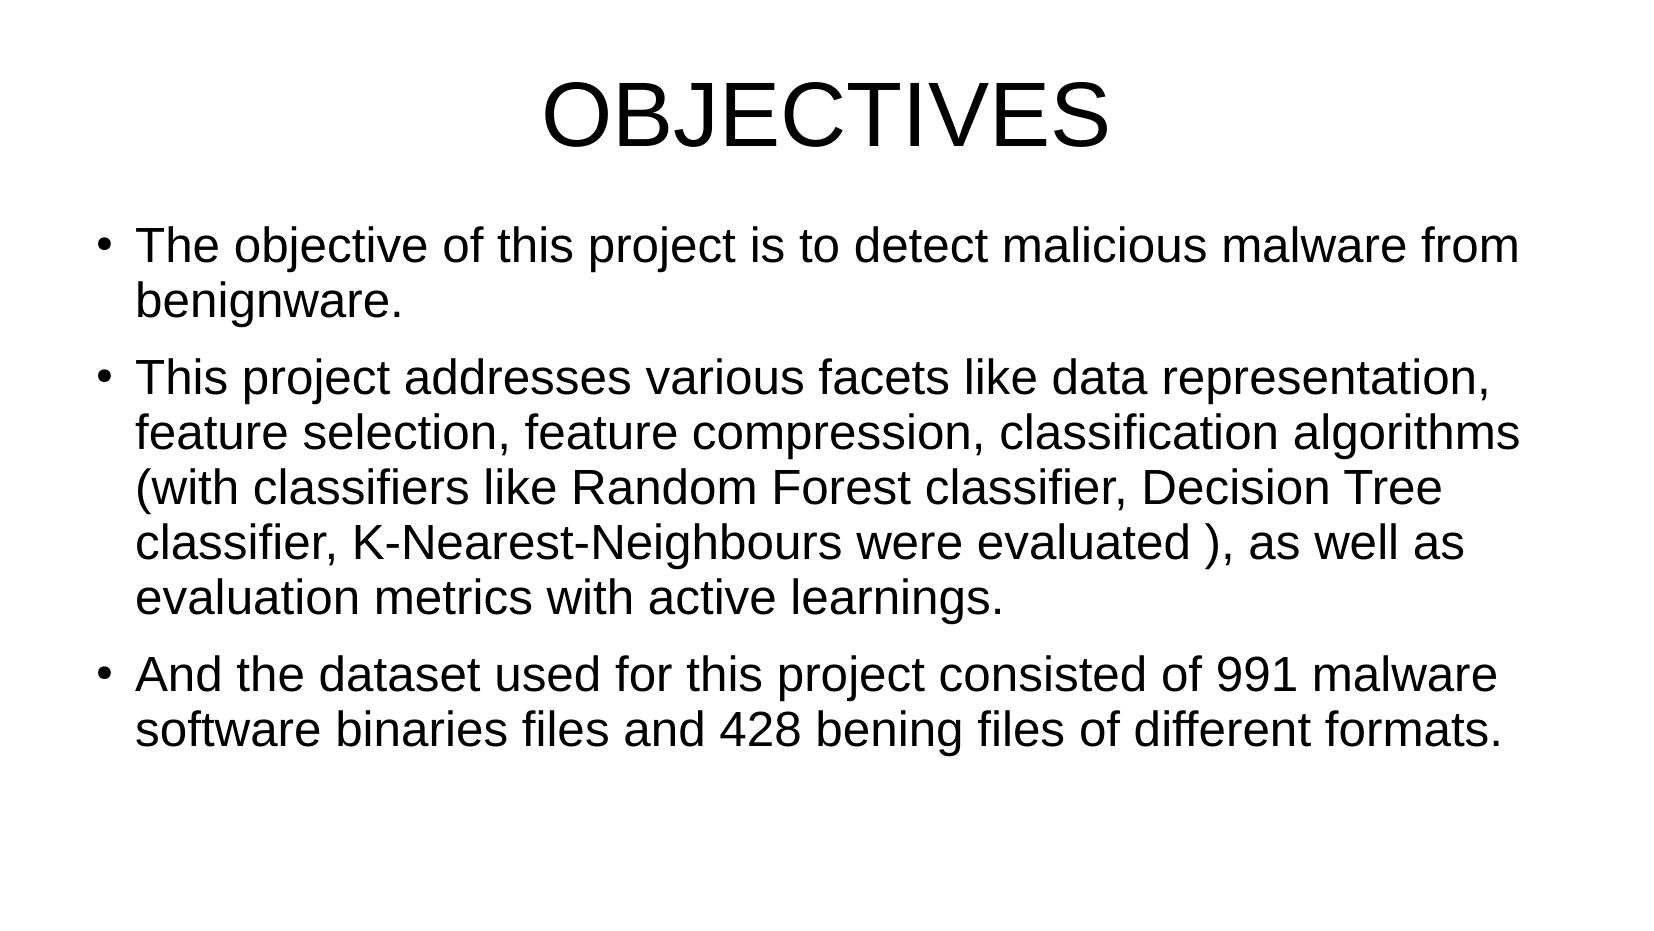

# OBJECTIVES
The objective of this project is to detect malicious malware from benignware.
This project addresses various facets like data representation, feature selection, feature compression, classification algorithms (with classifiers like Random Forest classifier, Decision Tree classifier, K-Nearest-Neighbours were evaluated ), as well as evaluation metrics with active learnings.
And the dataset used for this project consisted of 991 malware software binaries files and 428 bening files of different formats.